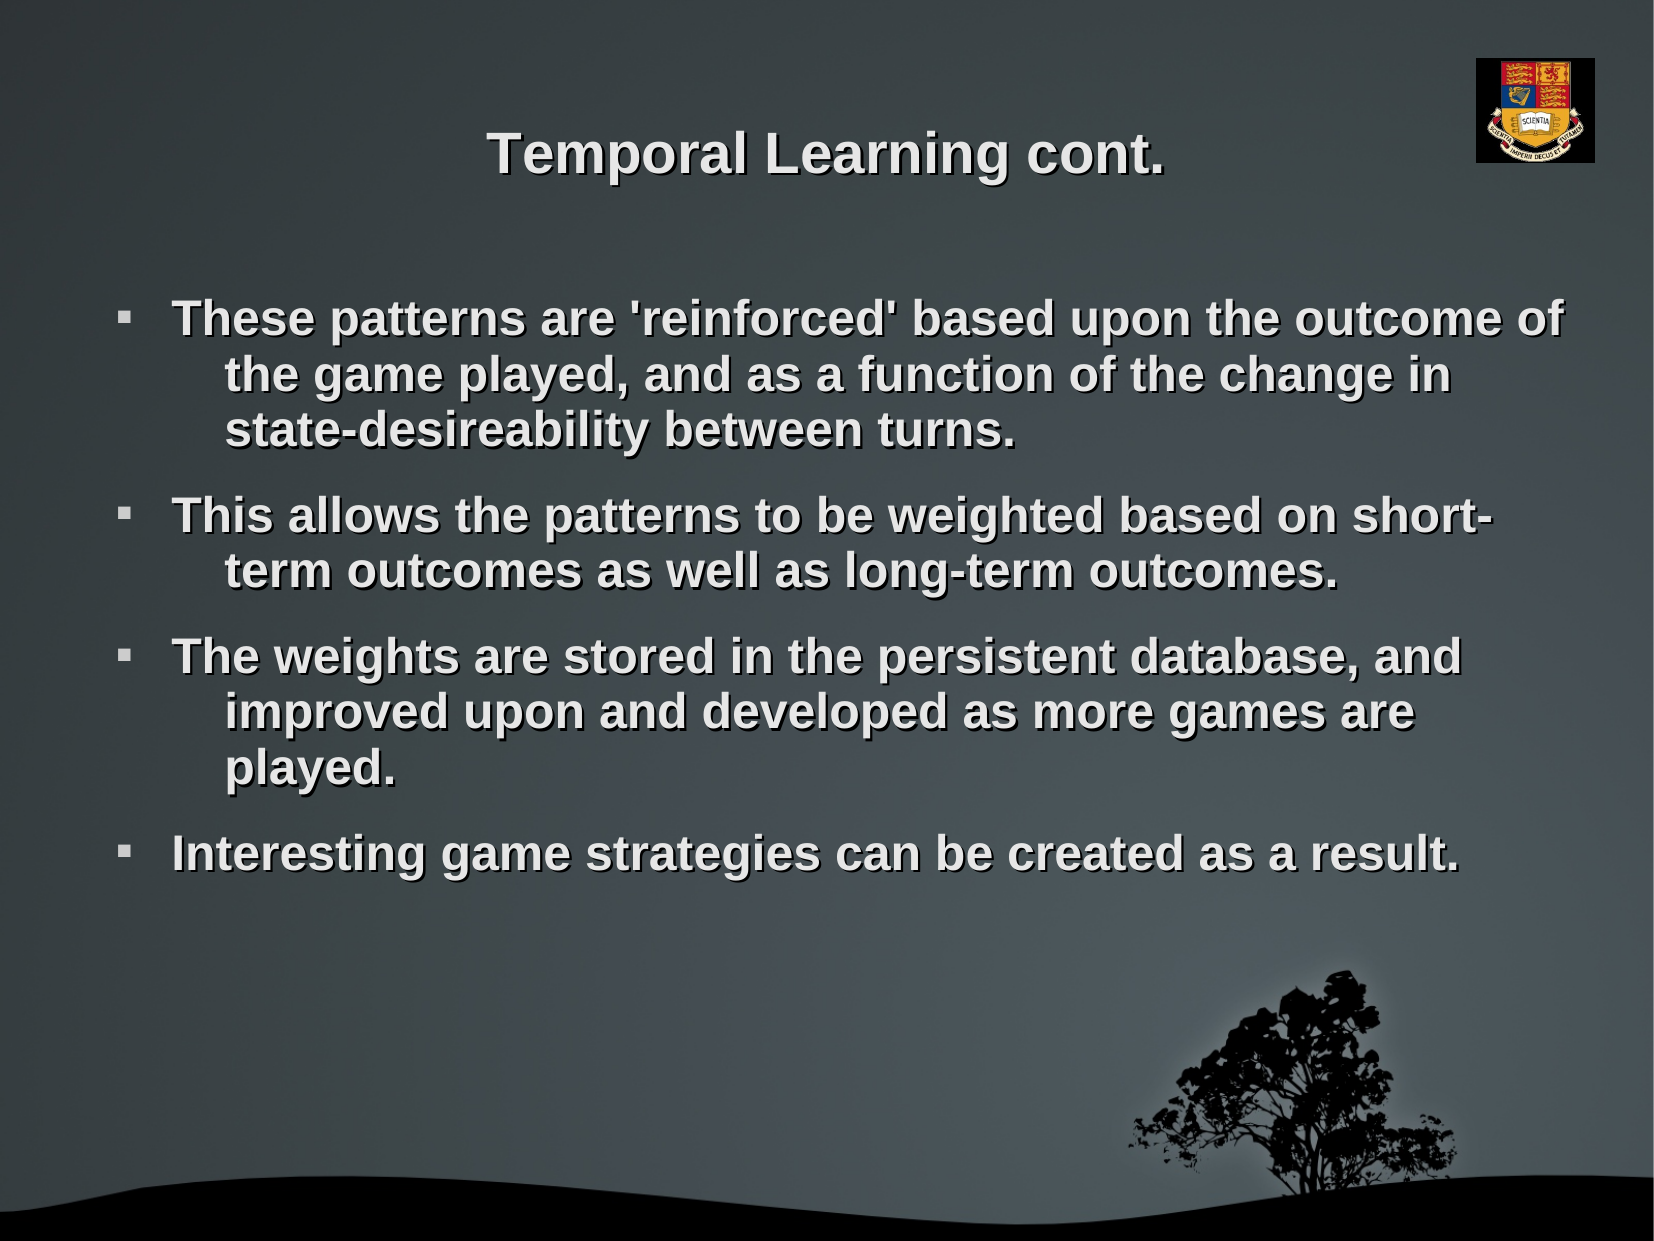

# Temporal Learning cont.
These patterns are 'reinforced' based upon the outcome of the game played, and as a function of the change in state-desireability between turns.
This allows the patterns to be weighted based on short-term outcomes as well as long-term outcomes.
The weights are stored in the persistent database, and improved upon and developed as more games are played.
Interesting game strategies can be created as a result.